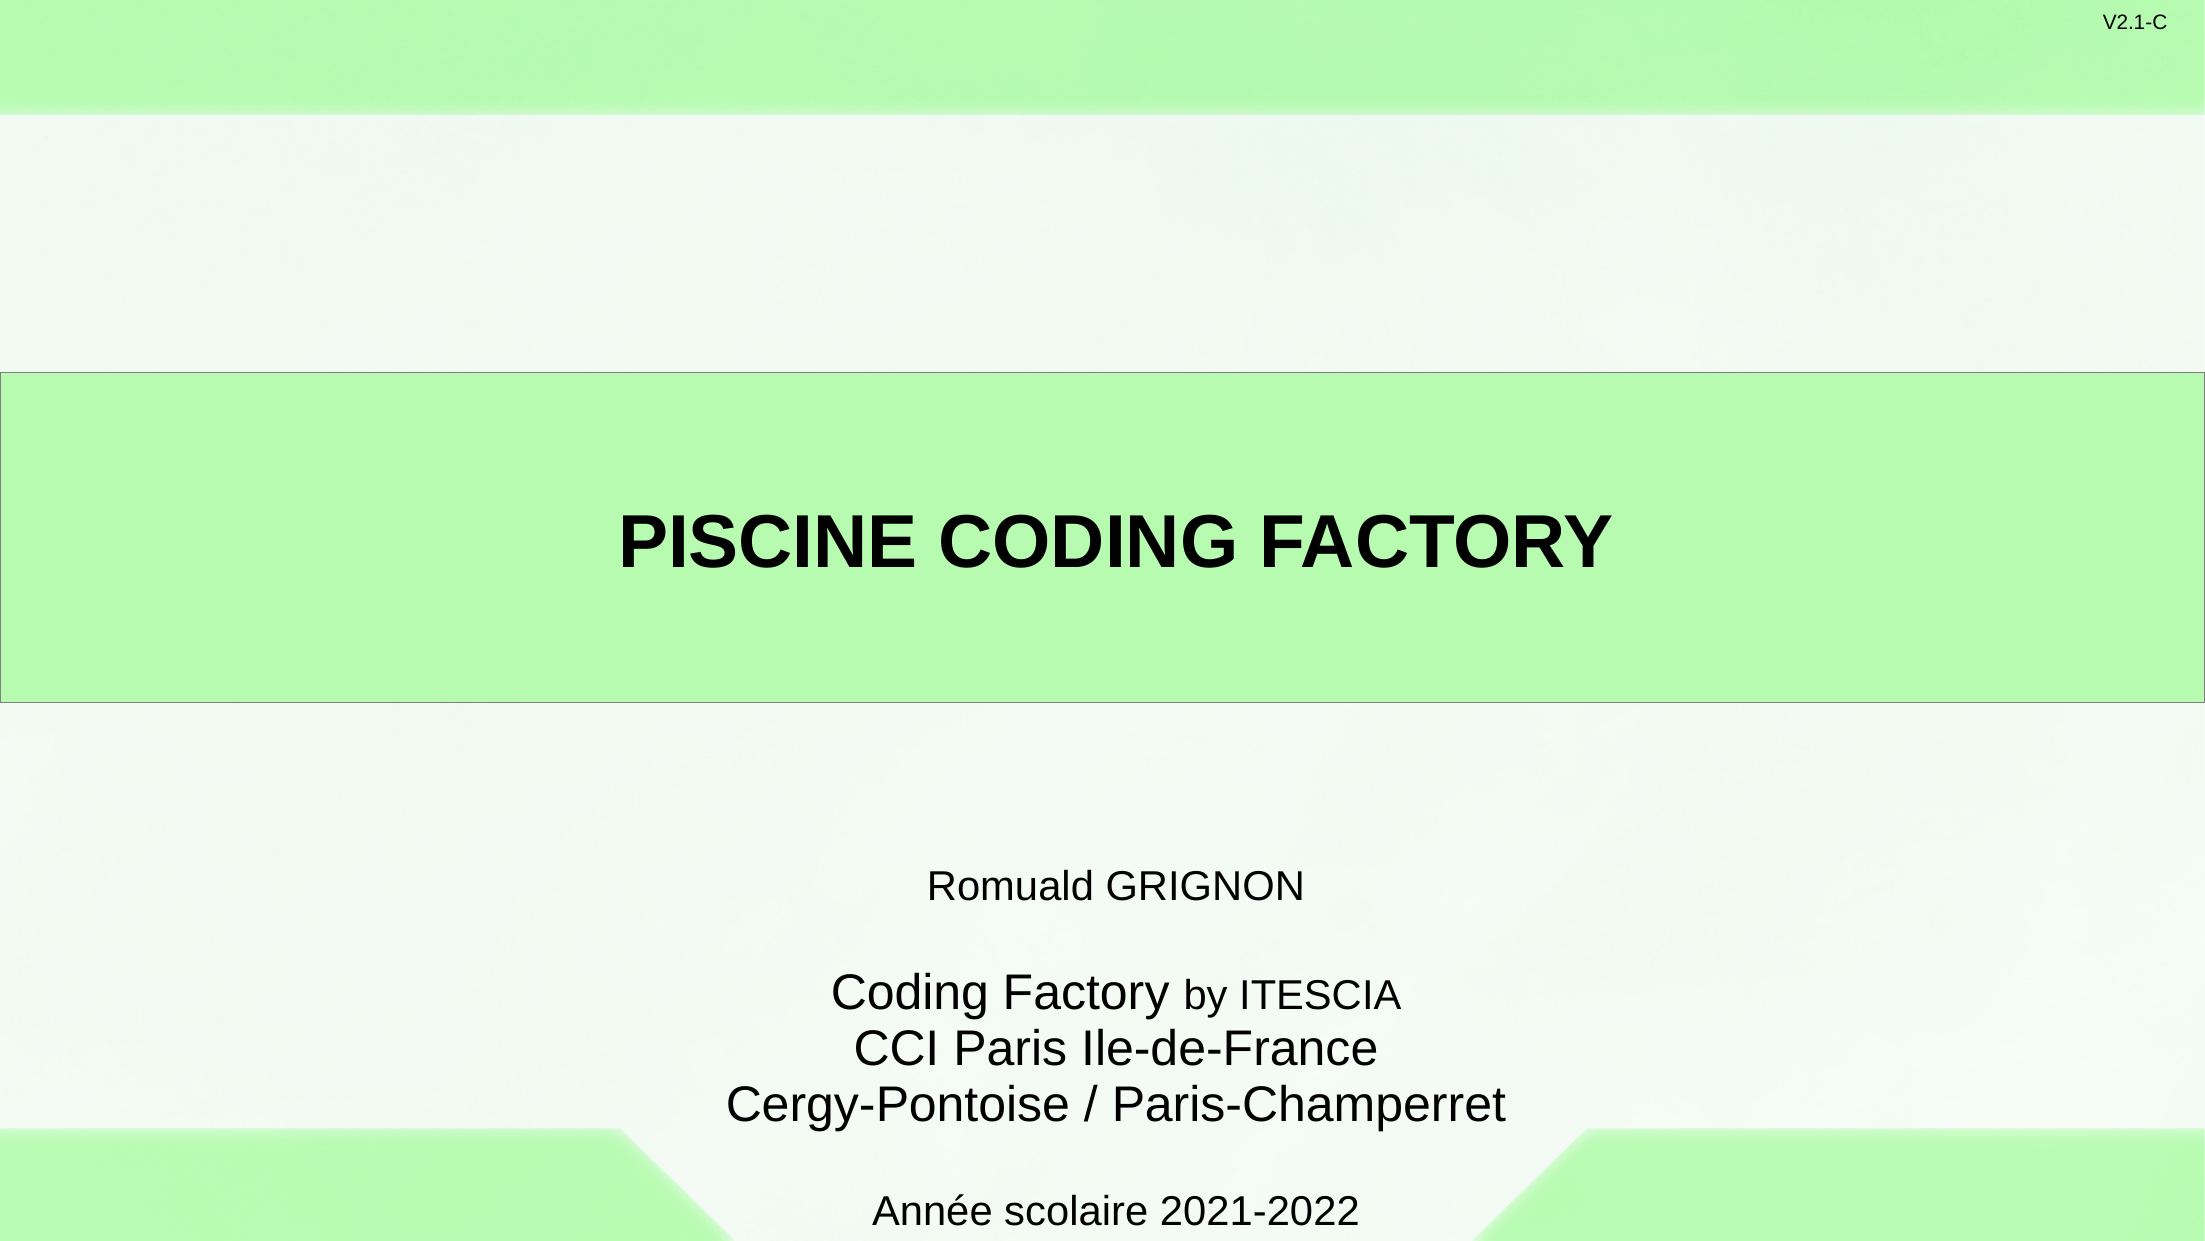

# V2.1-C
PISCINE CODING FACTORY
Romuald GRIGNON
Coding Factory by ITESCIA
CCI Paris Ile-de-France
Cergy-Pontoise / Paris-Champerret
Année scolaire 2021-2022